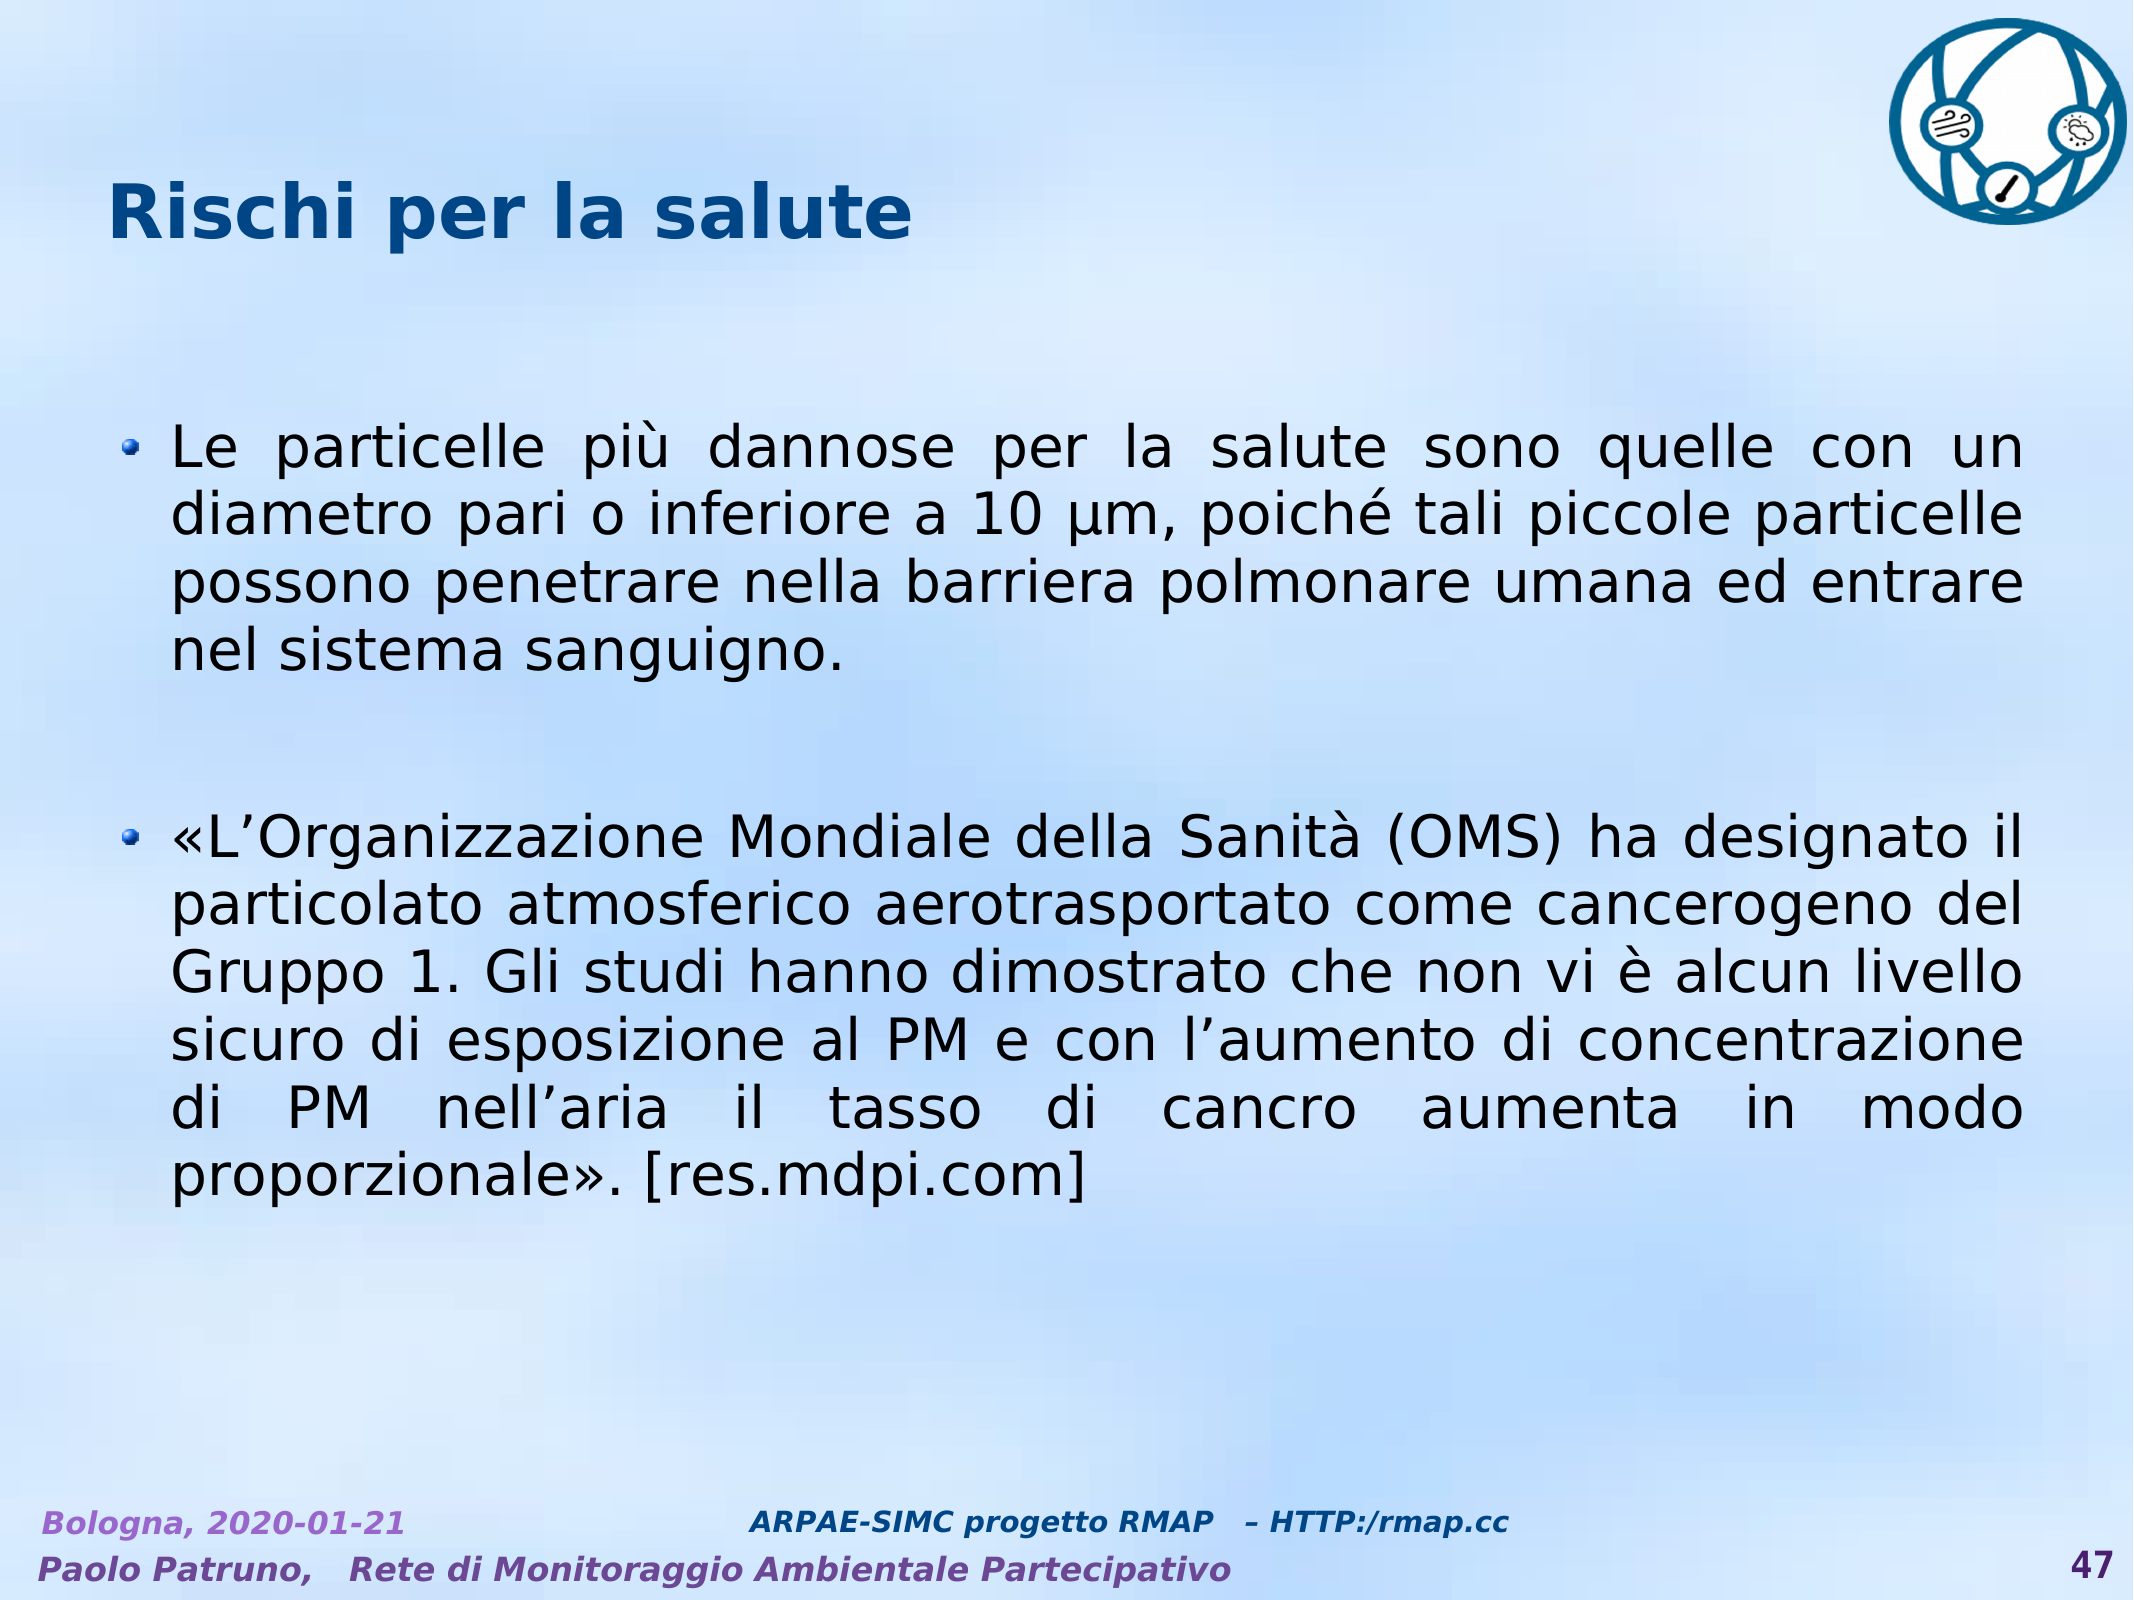

# Rischi per la salute
Le particelle più dannose per la salute sono quelle con un diametro pari o inferiore a 10 μm, poiché tali piccole particelle possono penetrare nella barriera polmonare umana ed entrare nel sistema sanguigno.
«L’Organizzazione Mondiale della Sanità (OMS) ha designato il particolato atmosferico aerotrasportato come cancerogeno del Gruppo 1. Gli studi hanno dimostrato che non vi è alcun livello sicuro di esposizione al PM e con l’aumento di concentrazione di PM nell’aria il tasso di cancro aumenta in modo proporzionale». [res.mdpi.com]